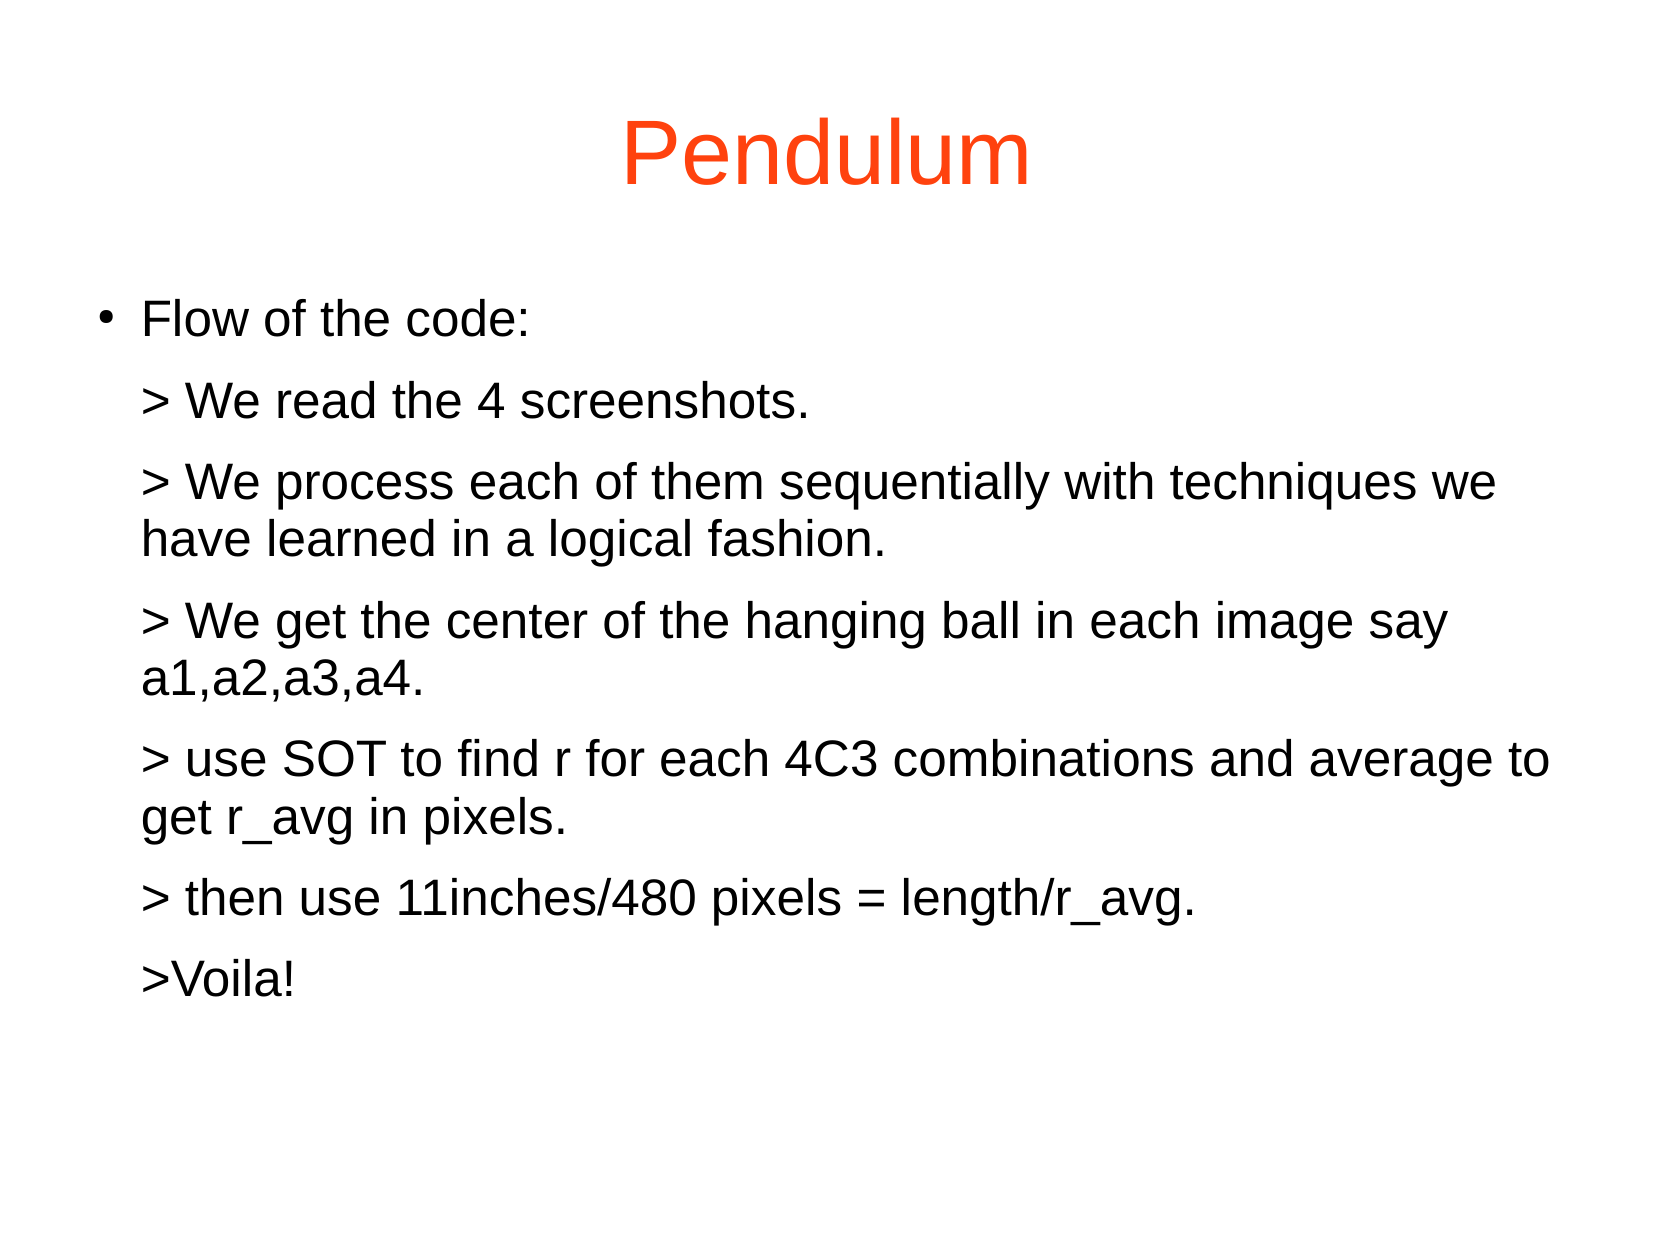

# Pendulum
Flow of the code:
> We read the 4 screenshots.
> We process each of them sequentially with techniques we have learned in a logical fashion.
> We get the center of the hanging ball in each image say a1,a2,a3,a4.
> use SOT to find r for each 4C3 combinations and average to get r_avg in pixels.
> then use 11inches/480 pixels = length/r_avg.
>Voila!